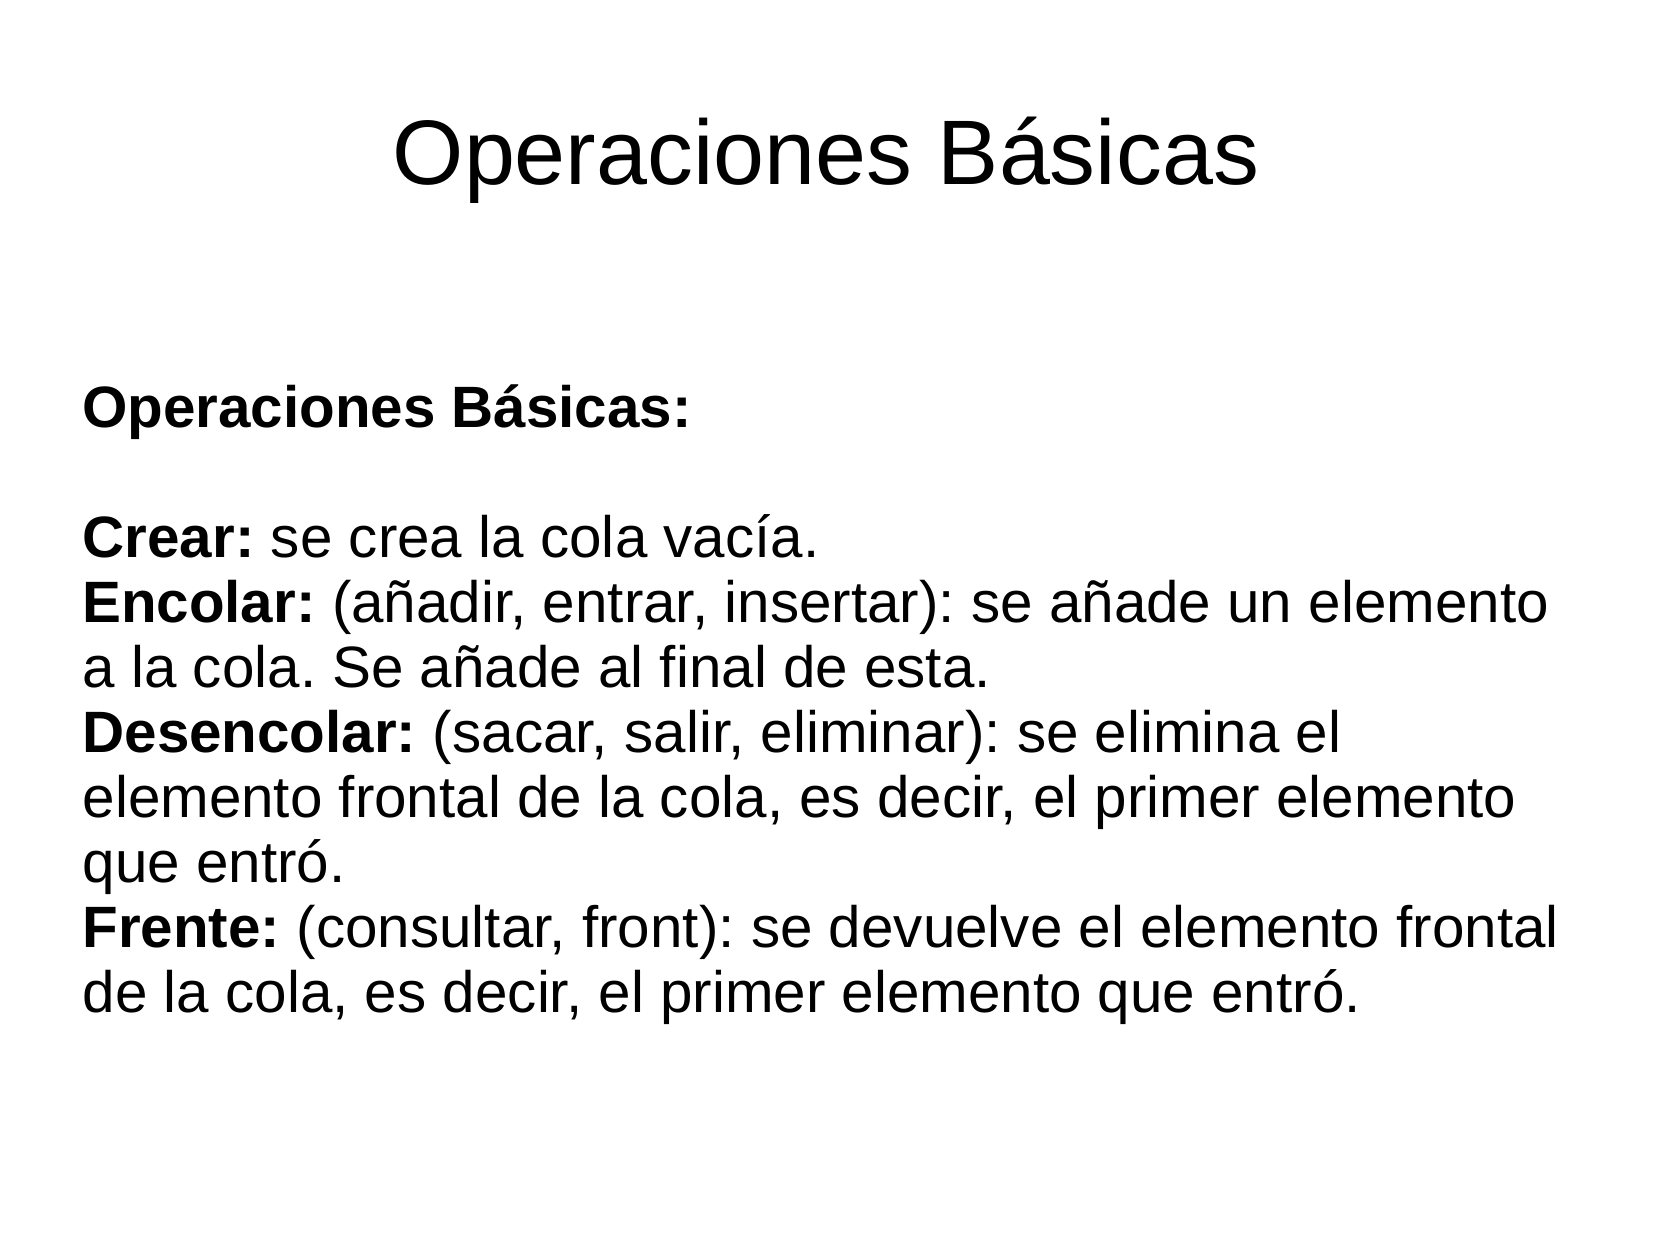

# Operaciones Básicas
Operaciones Básicas:
Crear: se crea la cola vacía.
Encolar: (añadir, entrar, insertar): se añade un elemento a la cola. Se añade al final de esta.
Desencolar: (sacar, salir, eliminar): se elimina el elemento frontal de la cola, es decir, el primer elemento que entró.
Frente: (consultar, front): se devuelve el elemento frontal de la cola, es decir, el primer elemento que entró.